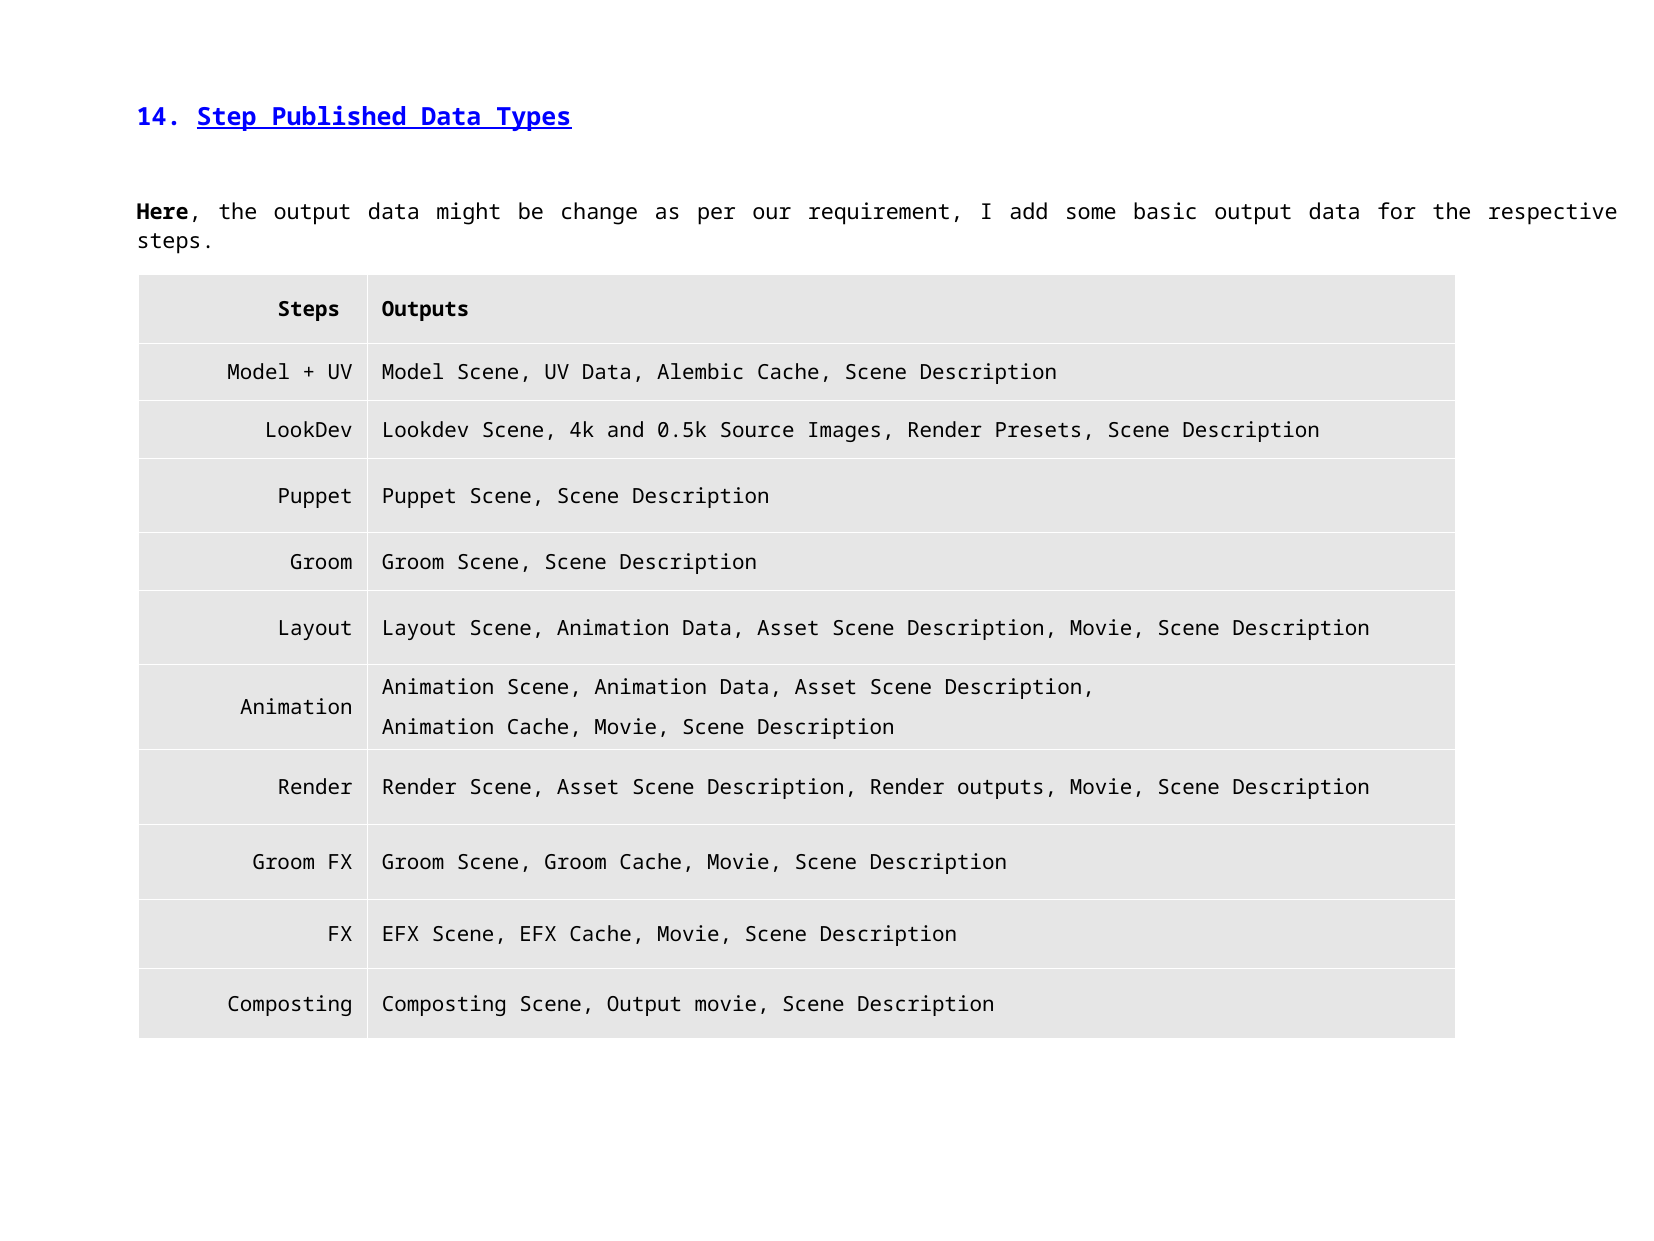

14. Step Published Data Types
Here, the output data might be change as per our requirement, I add some basic output data for the respective steps.
| Steps | Outputs |
| --- | --- |
| Model + UV | Model Scene, UV Data, Alembic Cache, Scene Description |
| LookDev | Lookdev Scene, 4k and 0.5k Source Images, Render Presets, Scene Description |
| Puppet | Puppet Scene, Scene Description |
| Groom | Groom Scene, Scene Description |
| Layout | Layout Scene, Animation Data, Asset Scene Description, Movie, Scene Description |
| Animation | Animation Scene, Animation Data, Asset Scene Description, Animation Cache, Movie, Scene Description |
| Render | Render Scene, Asset Scene Description, Render outputs, Movie, Scene Description |
| Groom FX | Groom Scene, Groom Cache, Movie, Scene Description |
| FX | EFX Scene, EFX Cache, Movie, Scene Description |
| Composting | Composting Scene, Output movie, Scene Description |